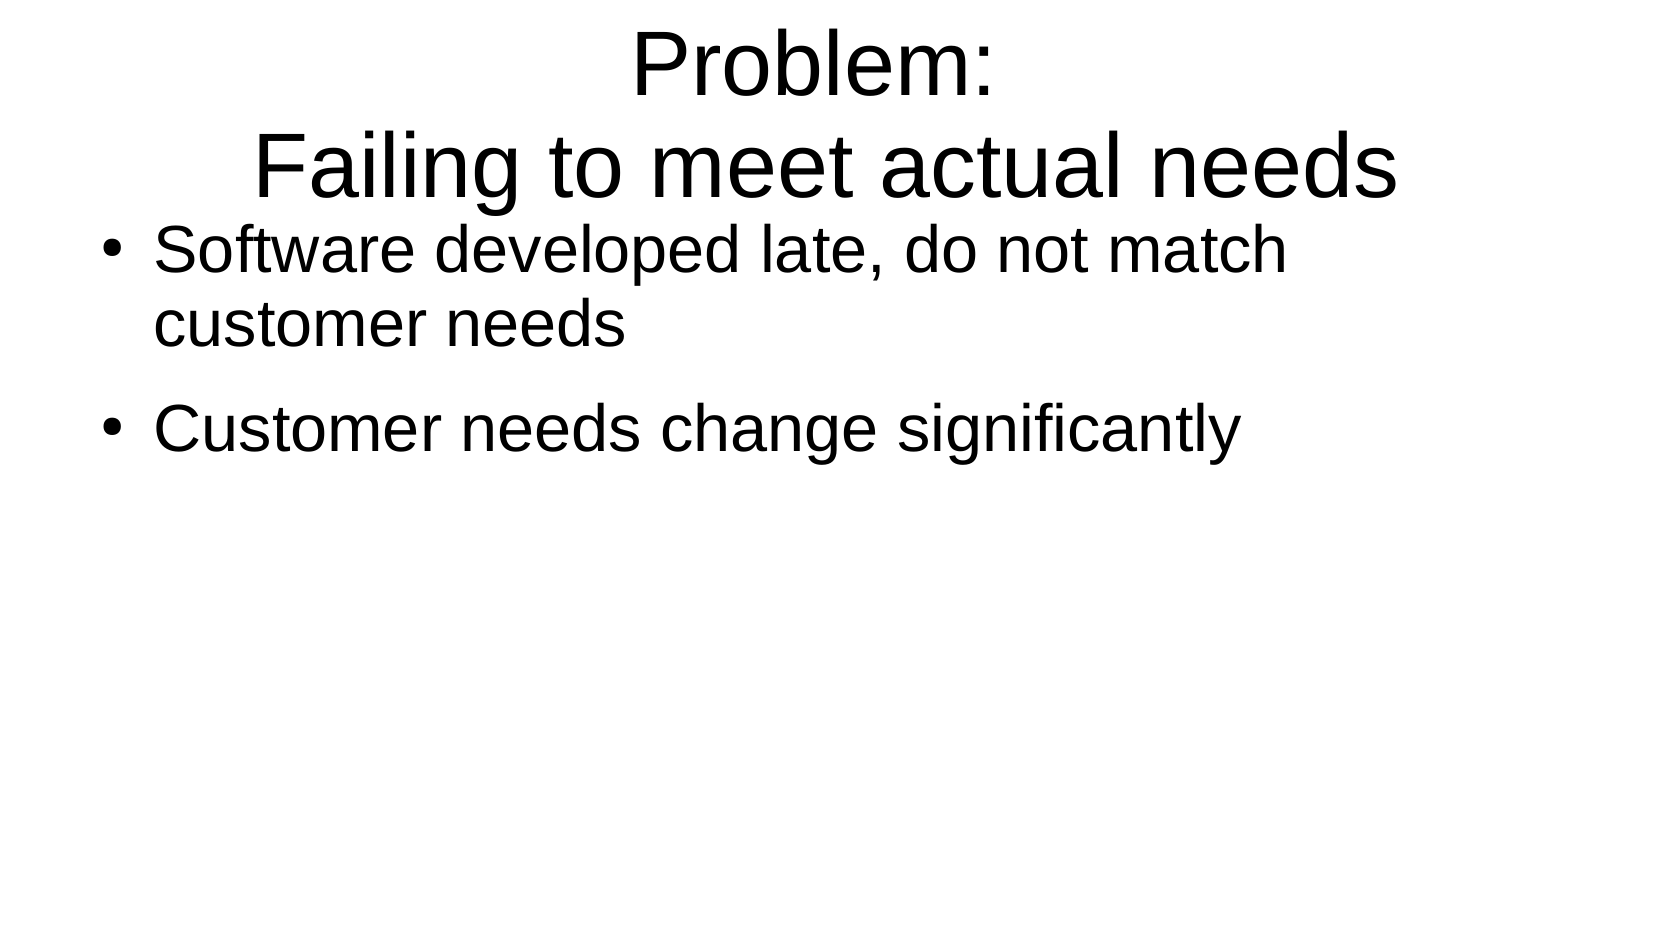

# Problem: Failing to meet actual needs
Software developed late, do not match customer needs
Customer needs change significantly